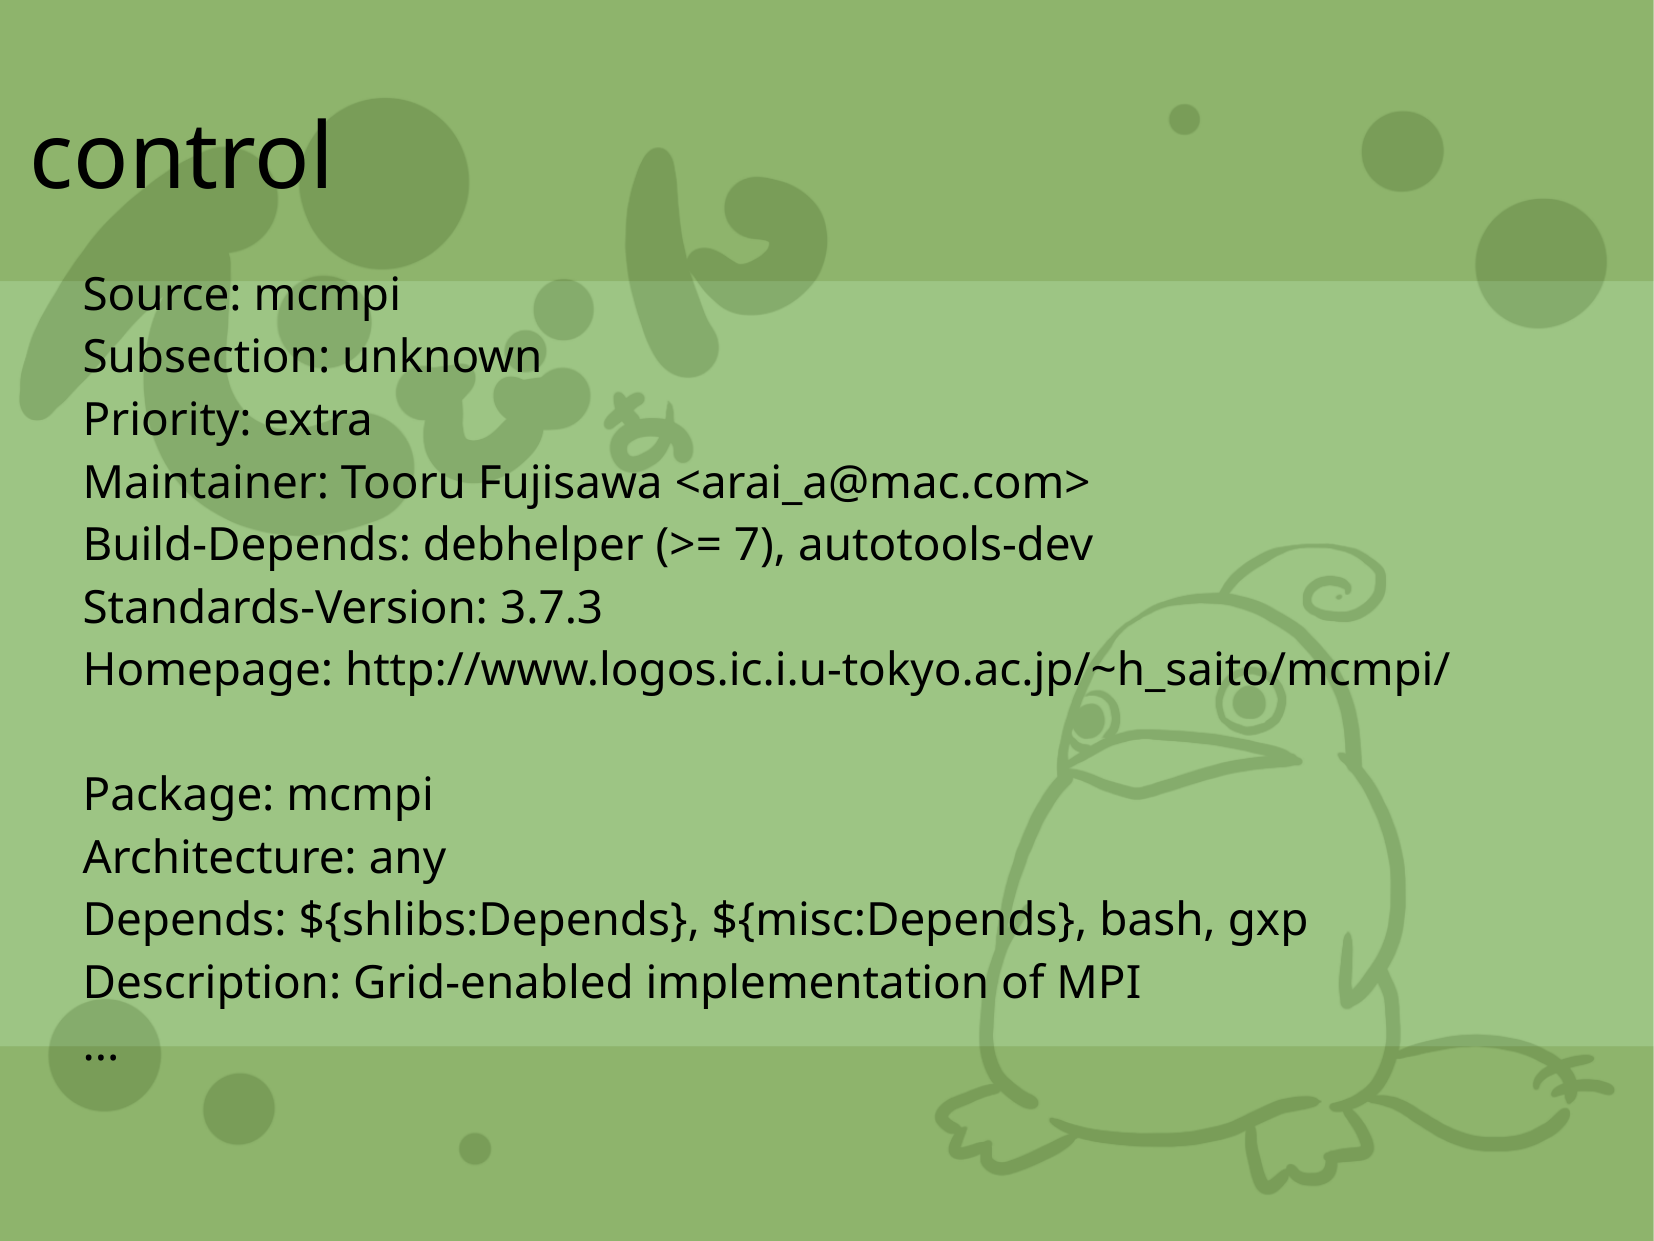

# control
Source: mcmpi
Subsection: unknown
Priority: extra
Maintainer: Tooru Fujisawa <arai_a@mac.com>
Build-Depends: debhelper (>= 7), autotools-dev
Standards-Version: 3.7.3
Homepage: http://www.logos.ic.i.u-tokyo.ac.jp/~h_saito/mcmpi/
Package: mcmpi
Architecture: any
Depends: ${shlibs:Depends}, ${misc:Depends}, bash, gxp
Description: Grid-enabled implementation of MPI
...